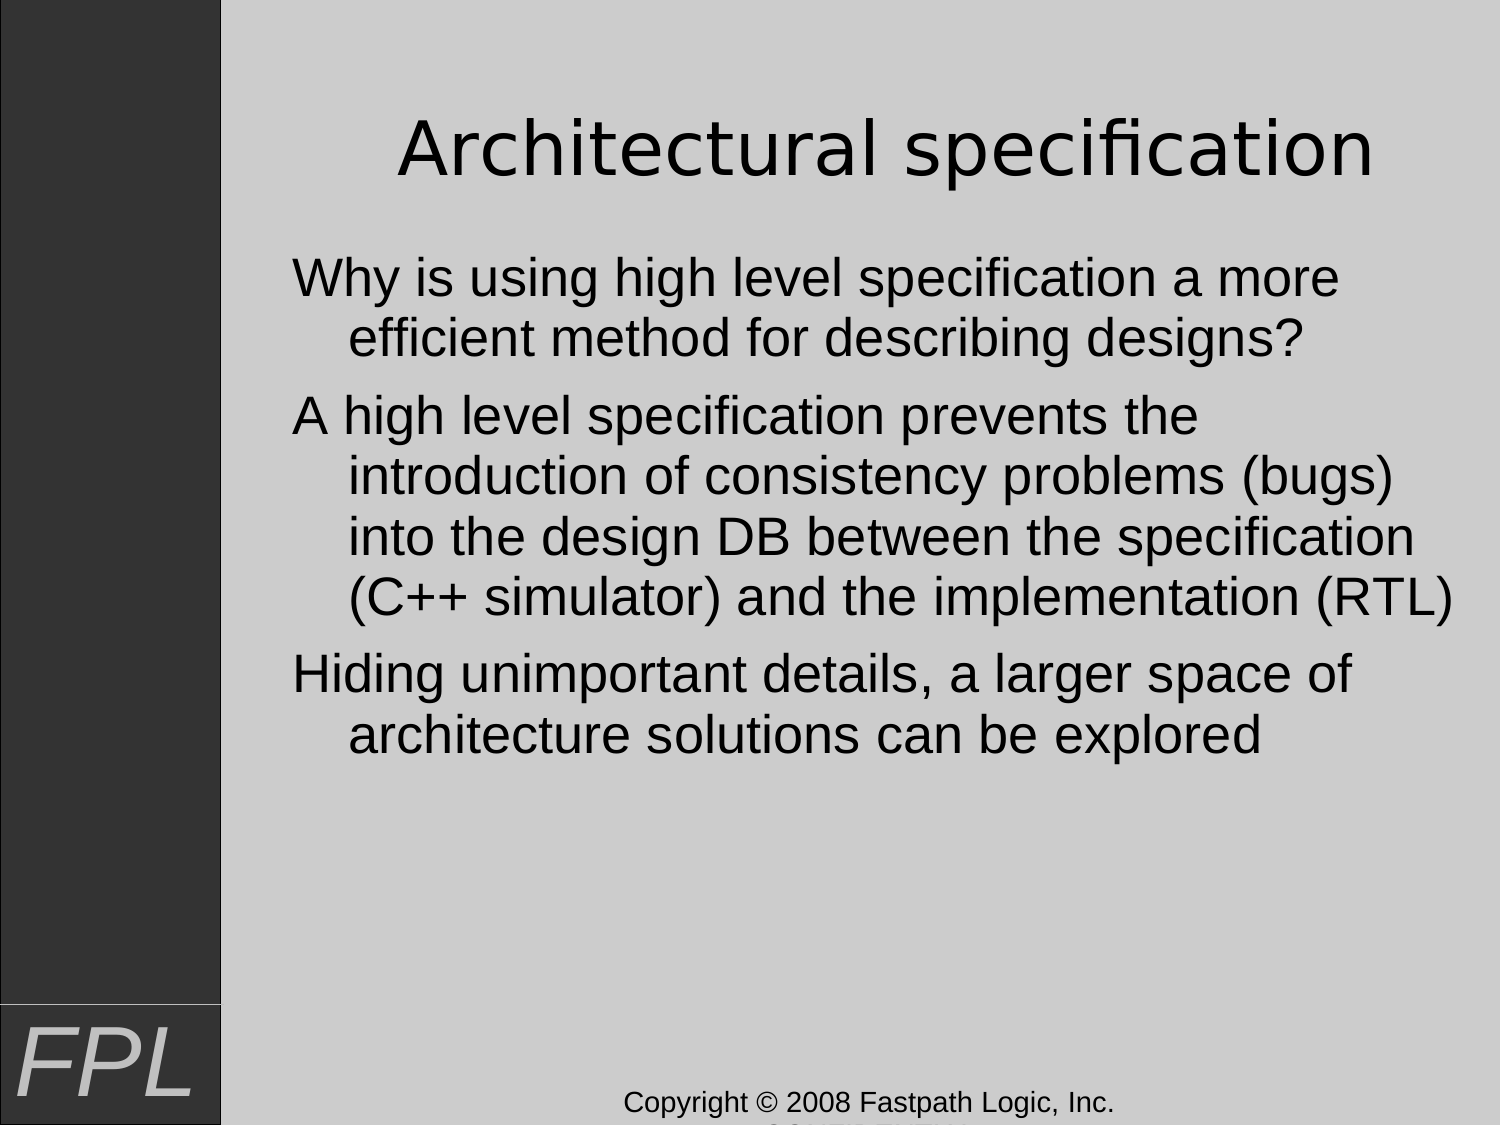

# Architectural specification
Why is using high level specification a more efficient method for describing designs?
A high level specification prevents the introduction of consistency problems (bugs) into the design DB between the specification (C++ simulator) and the implementation (RTL)
Hiding unimportant details, a larger space of architecture solutions can be explored